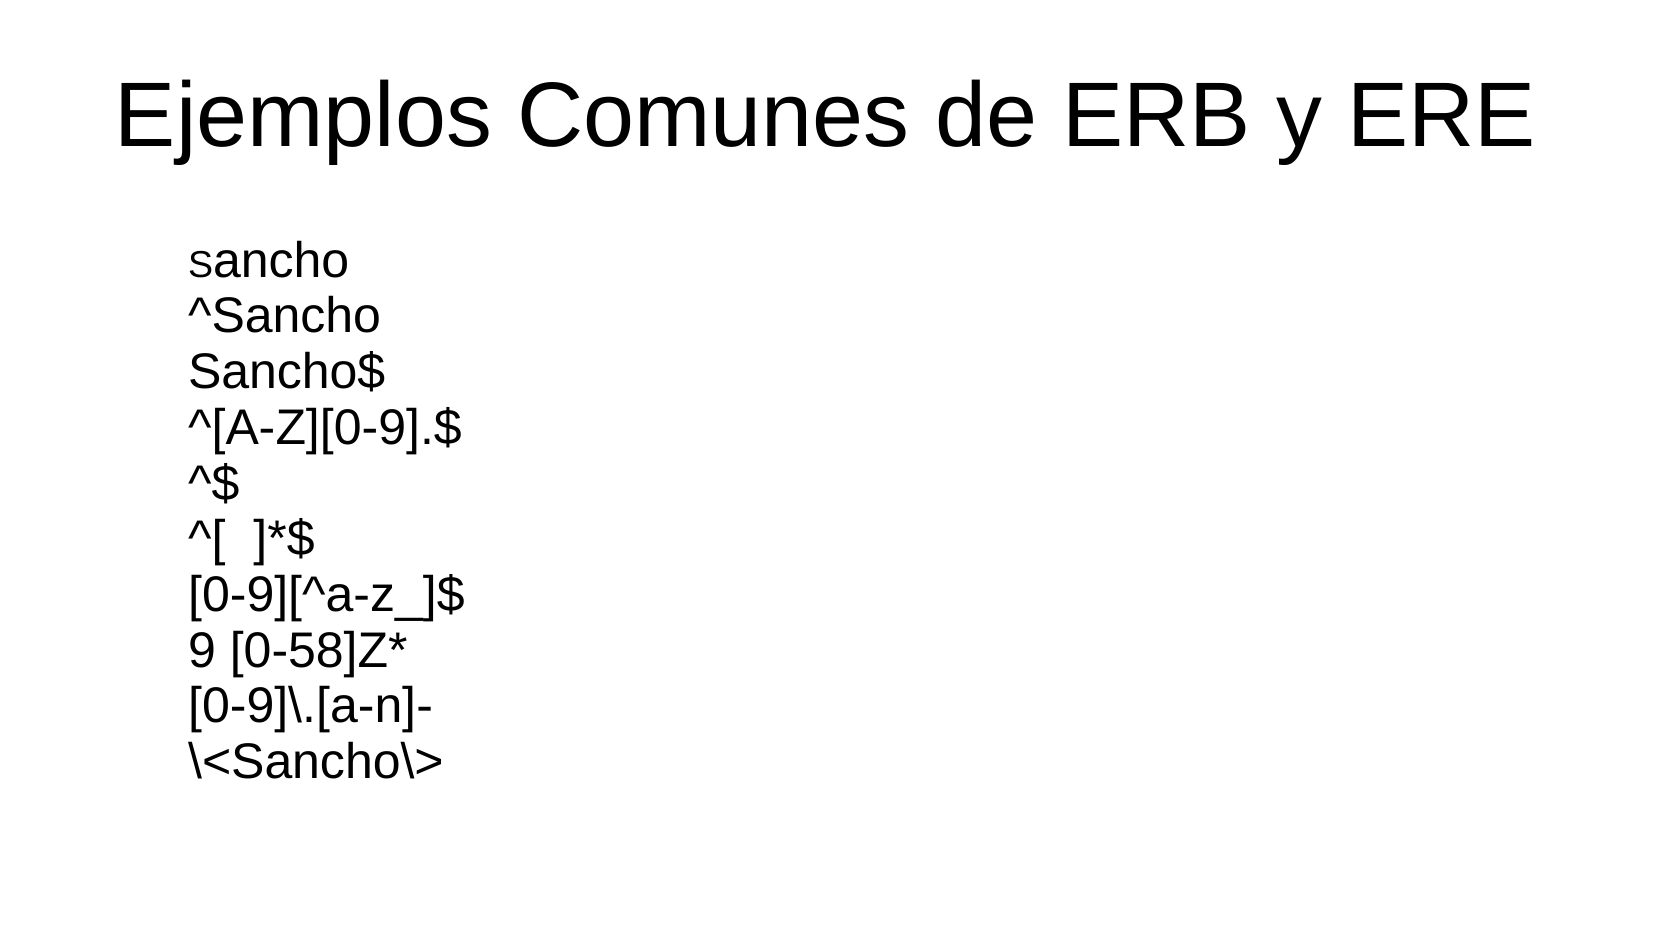

# Ejemplos Comunes de ERB y ERE
Sancho
^Sancho
Sancho$
^[A-Z][0-9].$
^$
^[ ]*$
[0-9][^a-z_]$
9 [0-58]Z*
[0-9]\.[a-n]-
\<Sancho\>